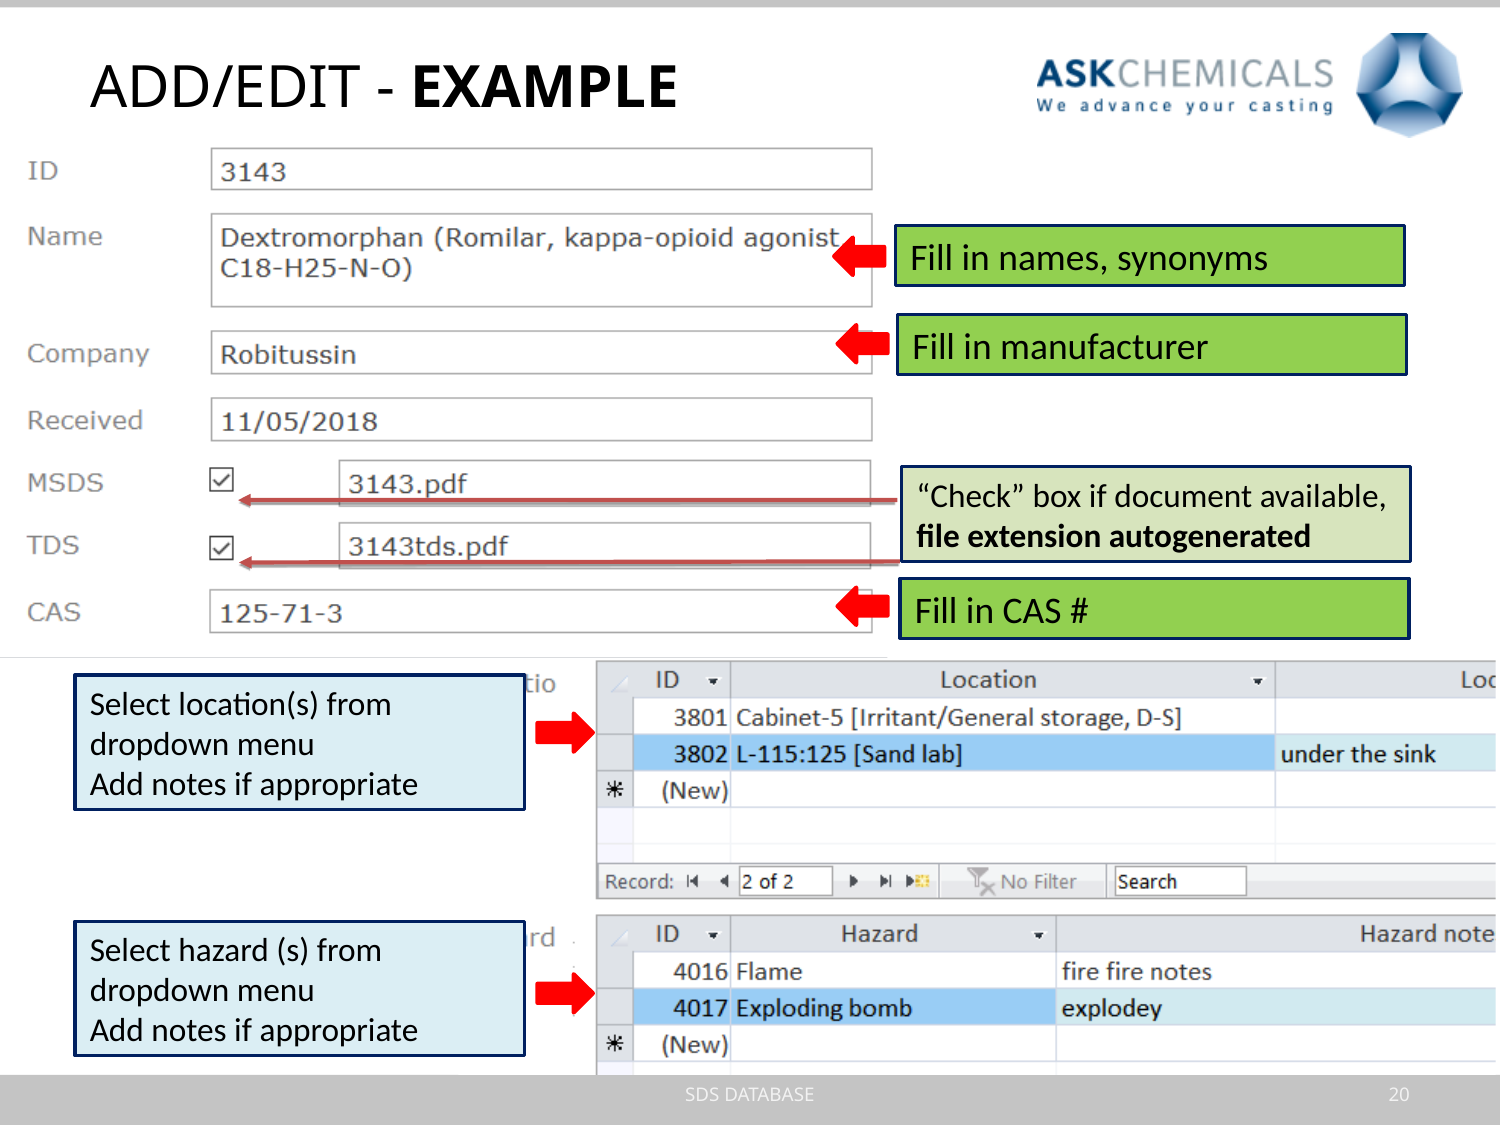

# add/edit - example
Fill in names, synonyms
Fill in manufacturer
“Check” box if document available, file extension autogenerated
Fill in CAS #
Select location(s) from dropdown menu
Add notes if appropriate
Select hazard (s) from dropdown menu
Add notes if appropriate
sds database